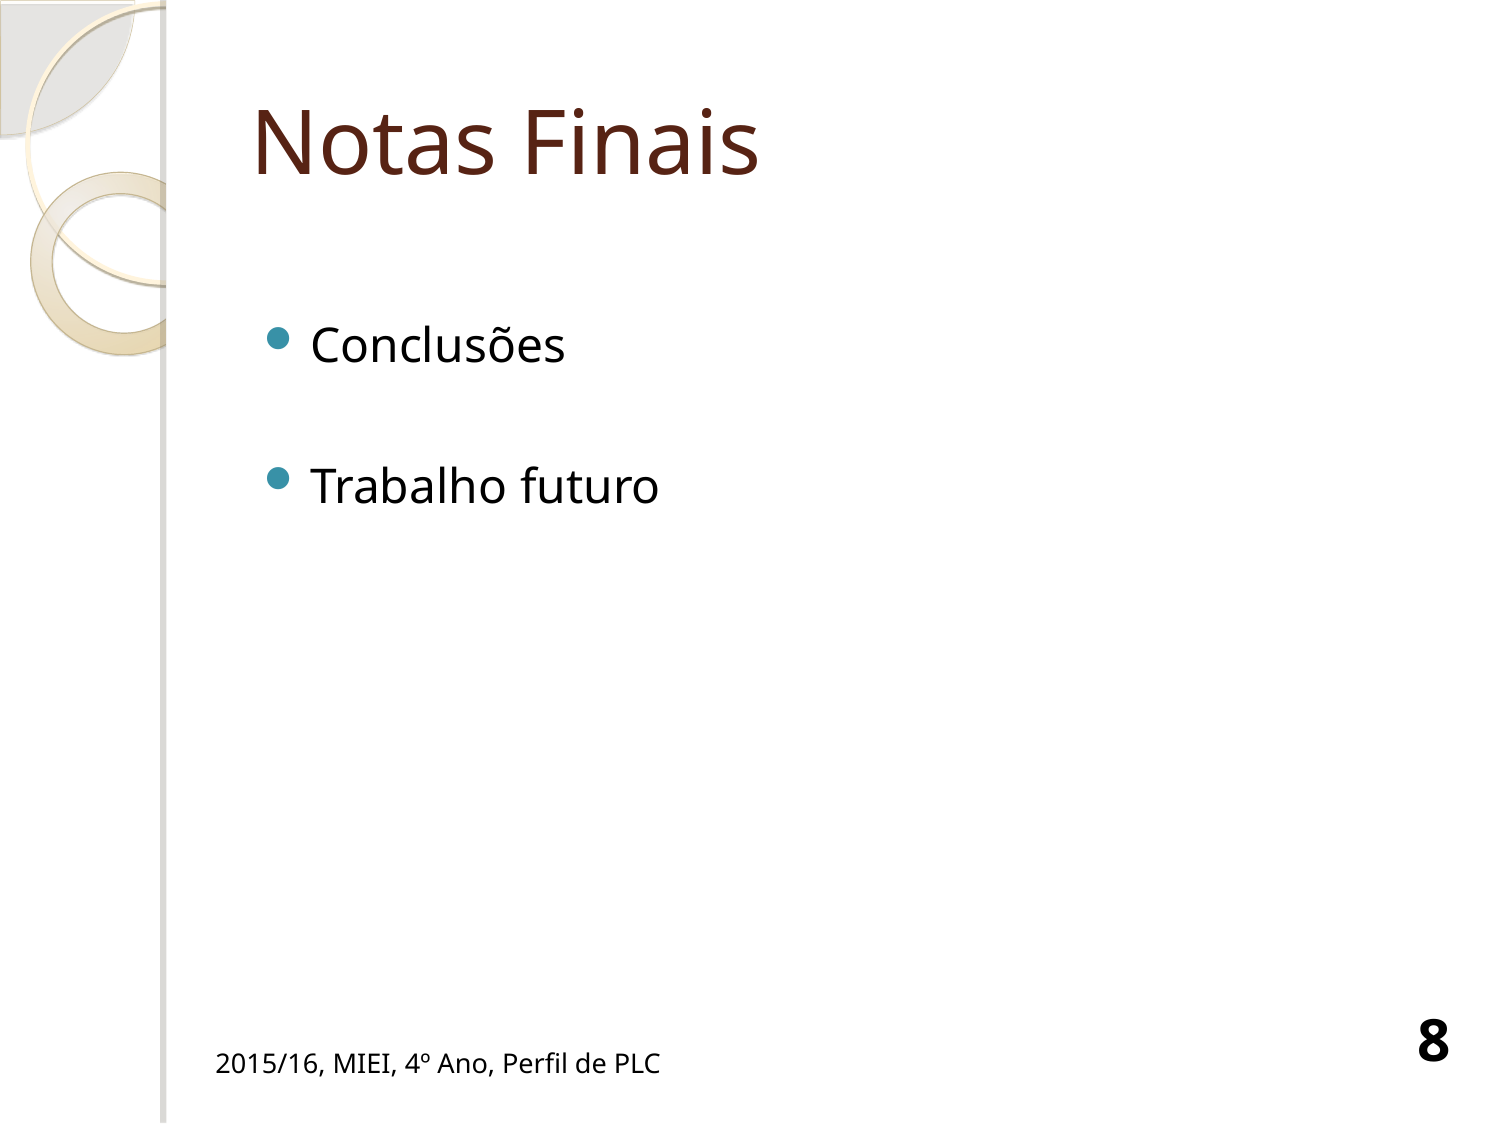

# Notas Finais
Conclusões
Trabalho futuro
8
2015/16, MIEI, 4º Ano, Perfil de PLC